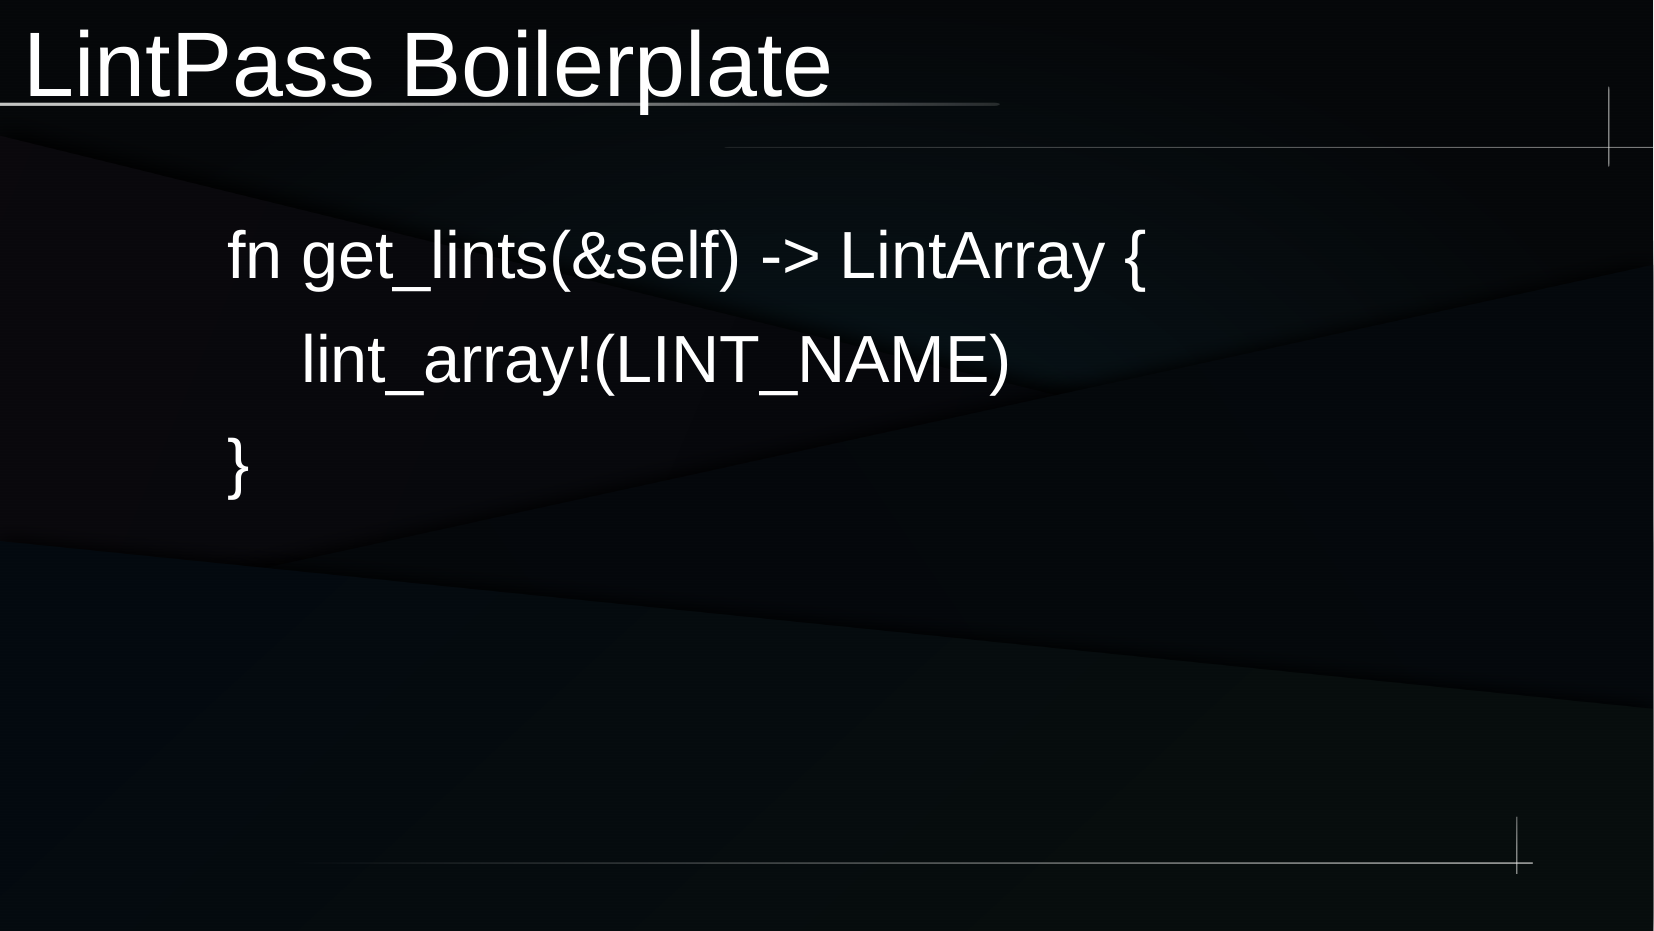

# LintPass Boilerplate
 fn get_lints(&self) -> LintArray {
 lint_array!(LINT_NAME)
 }